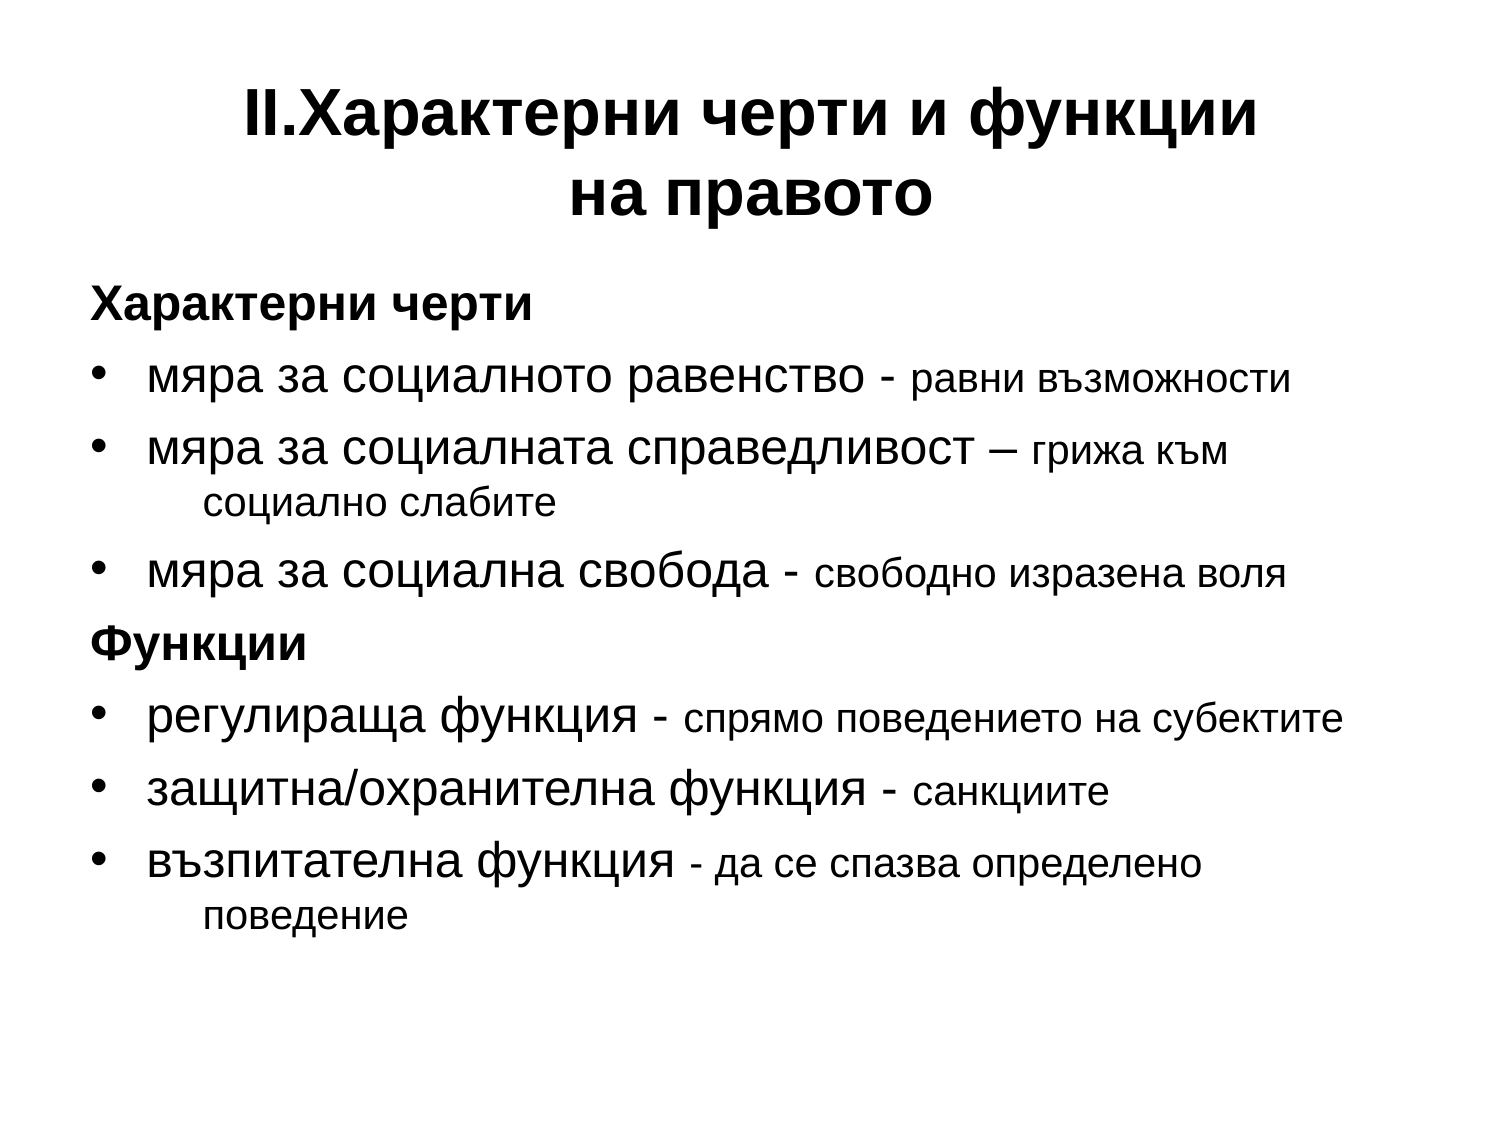

# ІІ.Характерни черти и функции на правото
Характерни черти
мяра за социалното равенство - равни възможности
мяра за социалната справедливост – грижа към социално слабите
мяра за социална свобода - свободно изразена воля
Функции
регулираща функция - спрямо поведението на субектите
защитна/охранителна функция - санкциите
възпитателна функция - да се спазва определено поведение